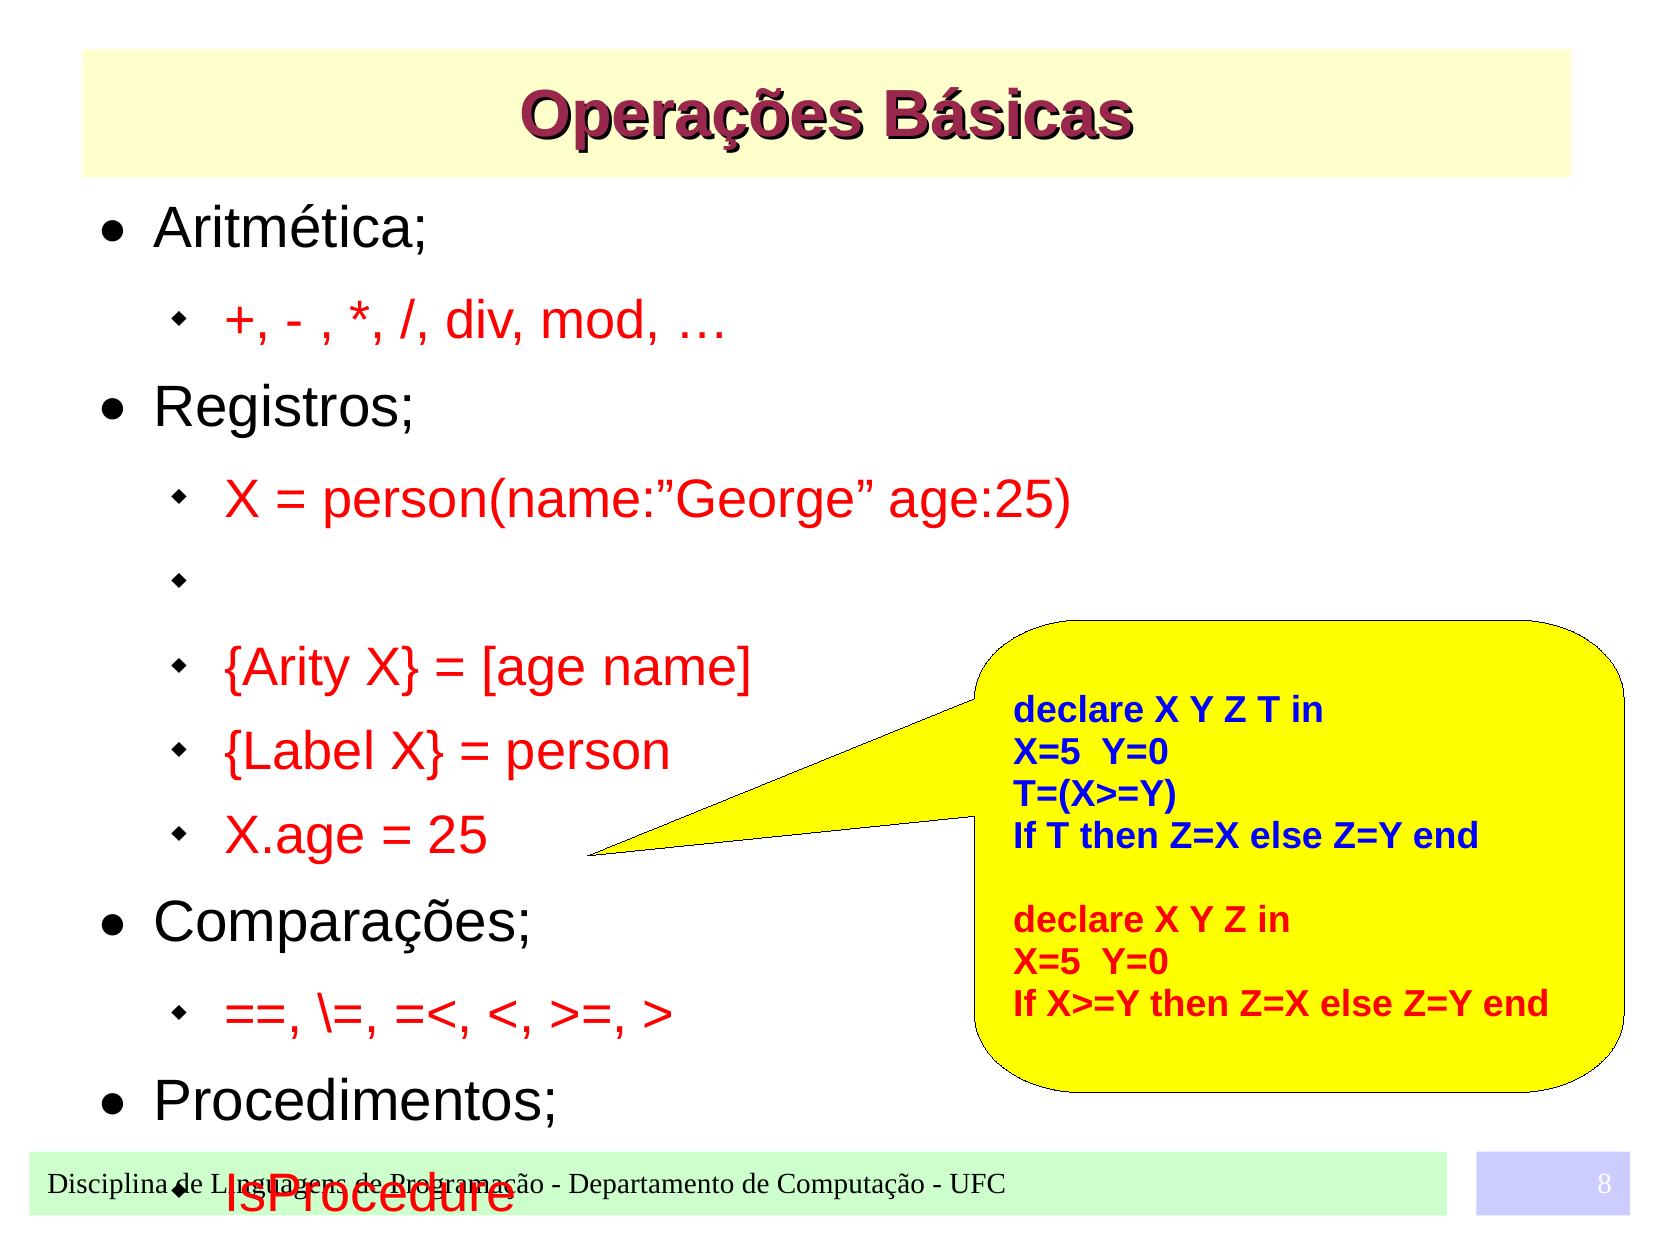

# Operações Básicas
Aritmética;
+, - , *, /, div, mod, …
Registros;
X = person(name:”George” age:25)
{Arity X} = [age name]
{Label X} = person
X.age = 25
Comparações;
==, \=, =<, <, >=, >
Procedimentos;
IsProcedure
declare X Y Z T in
X=5 Y=0
T=(X>=Y)
If T then Z=X else Z=Y end
declare X Y Z in
X=5 Y=0
If X>=Y then Z=X else Z=Y end
Disciplina de Linguagens de Programação - Departamento de Computação - UFC
8